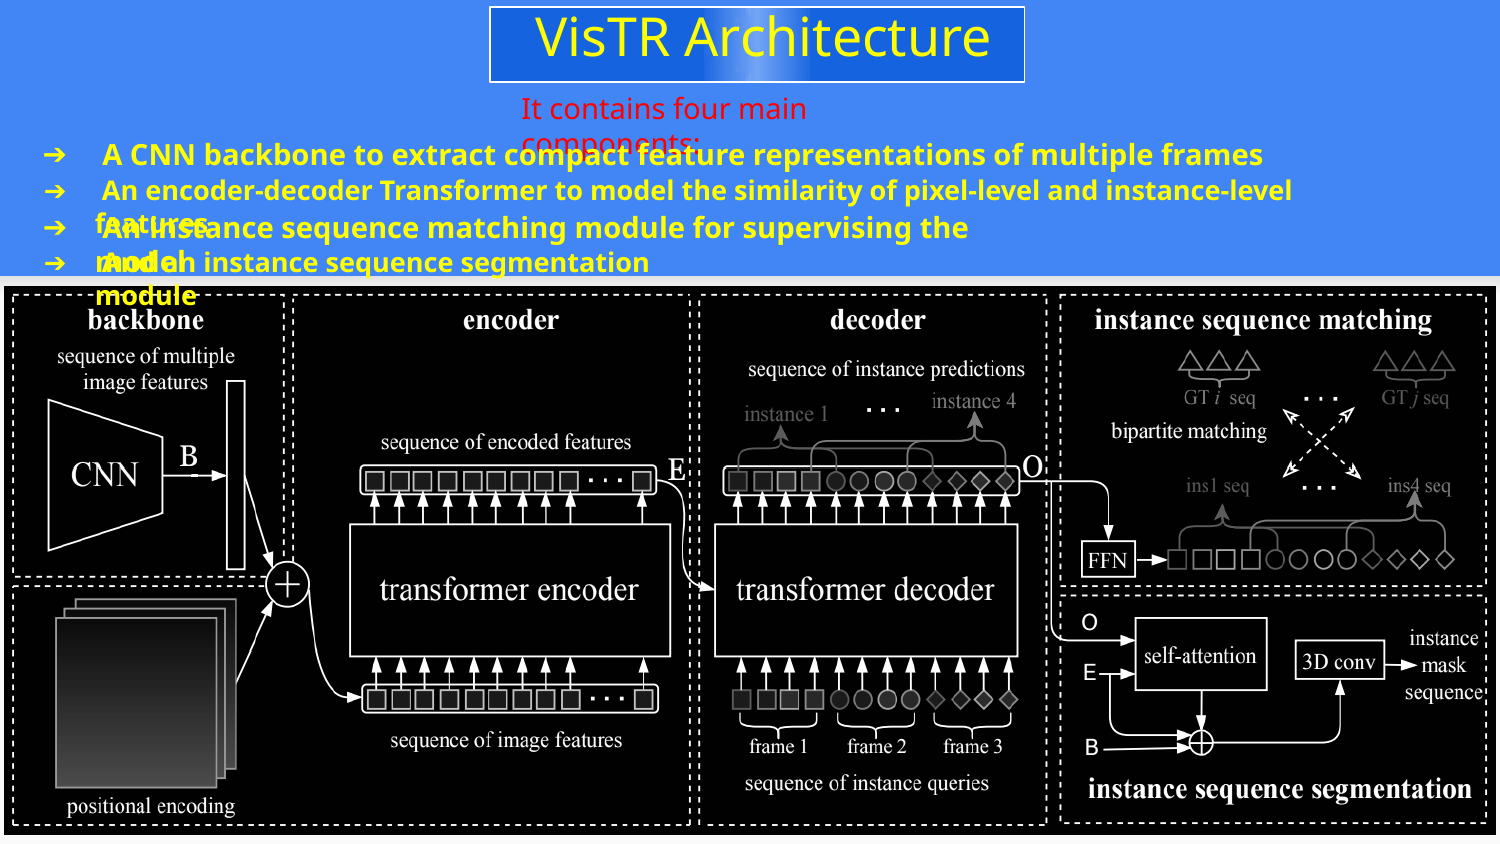

# VisTR Architecture
It contains four main components:
 A CNN backbone to extract compact feature representations of multiple frames
 An encoder-decoder Transformer to model the similarity of pixel-level and instance-level features
 An instance sequence matching module for supervising the model
 And an instance sequence segmentation module